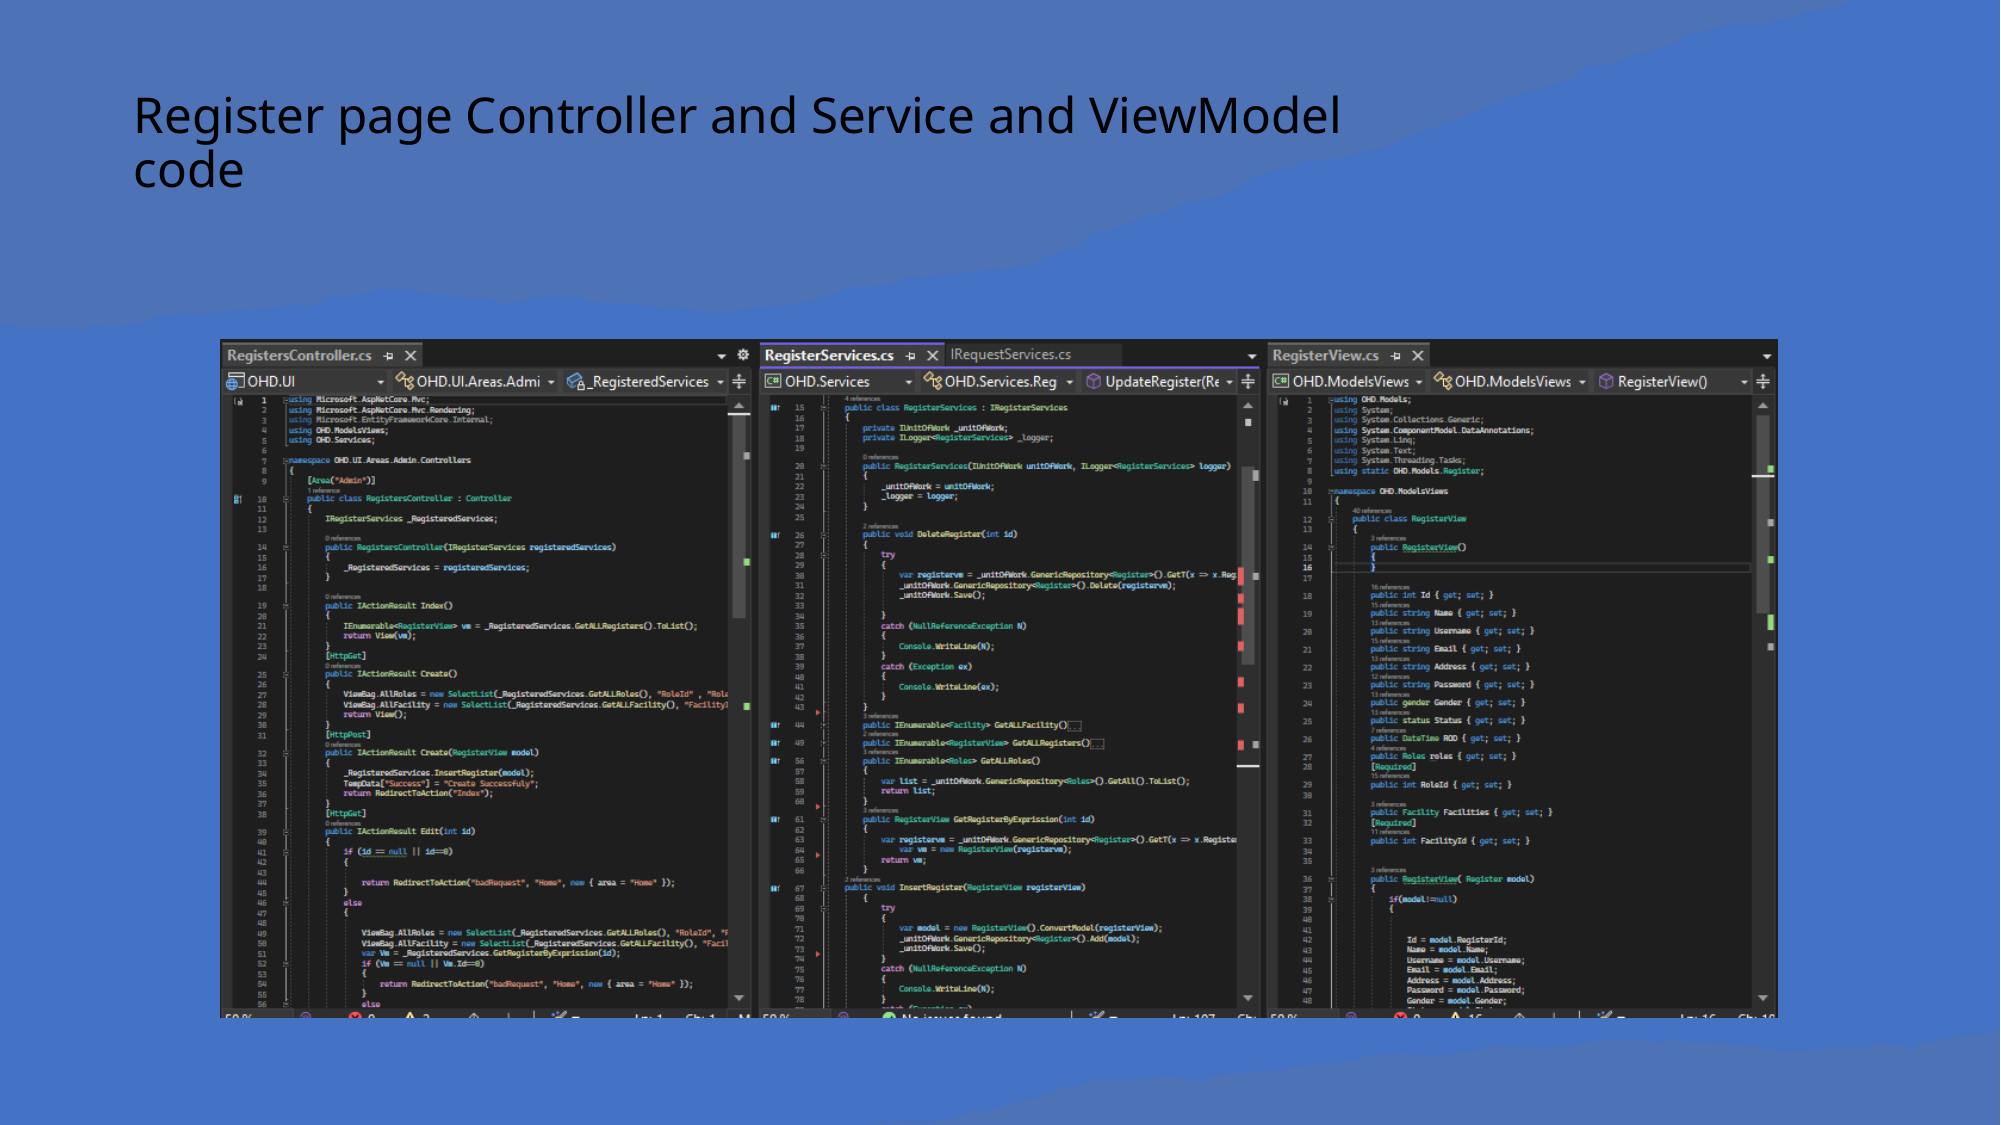

# Register page Controller and Service and ViewModel code